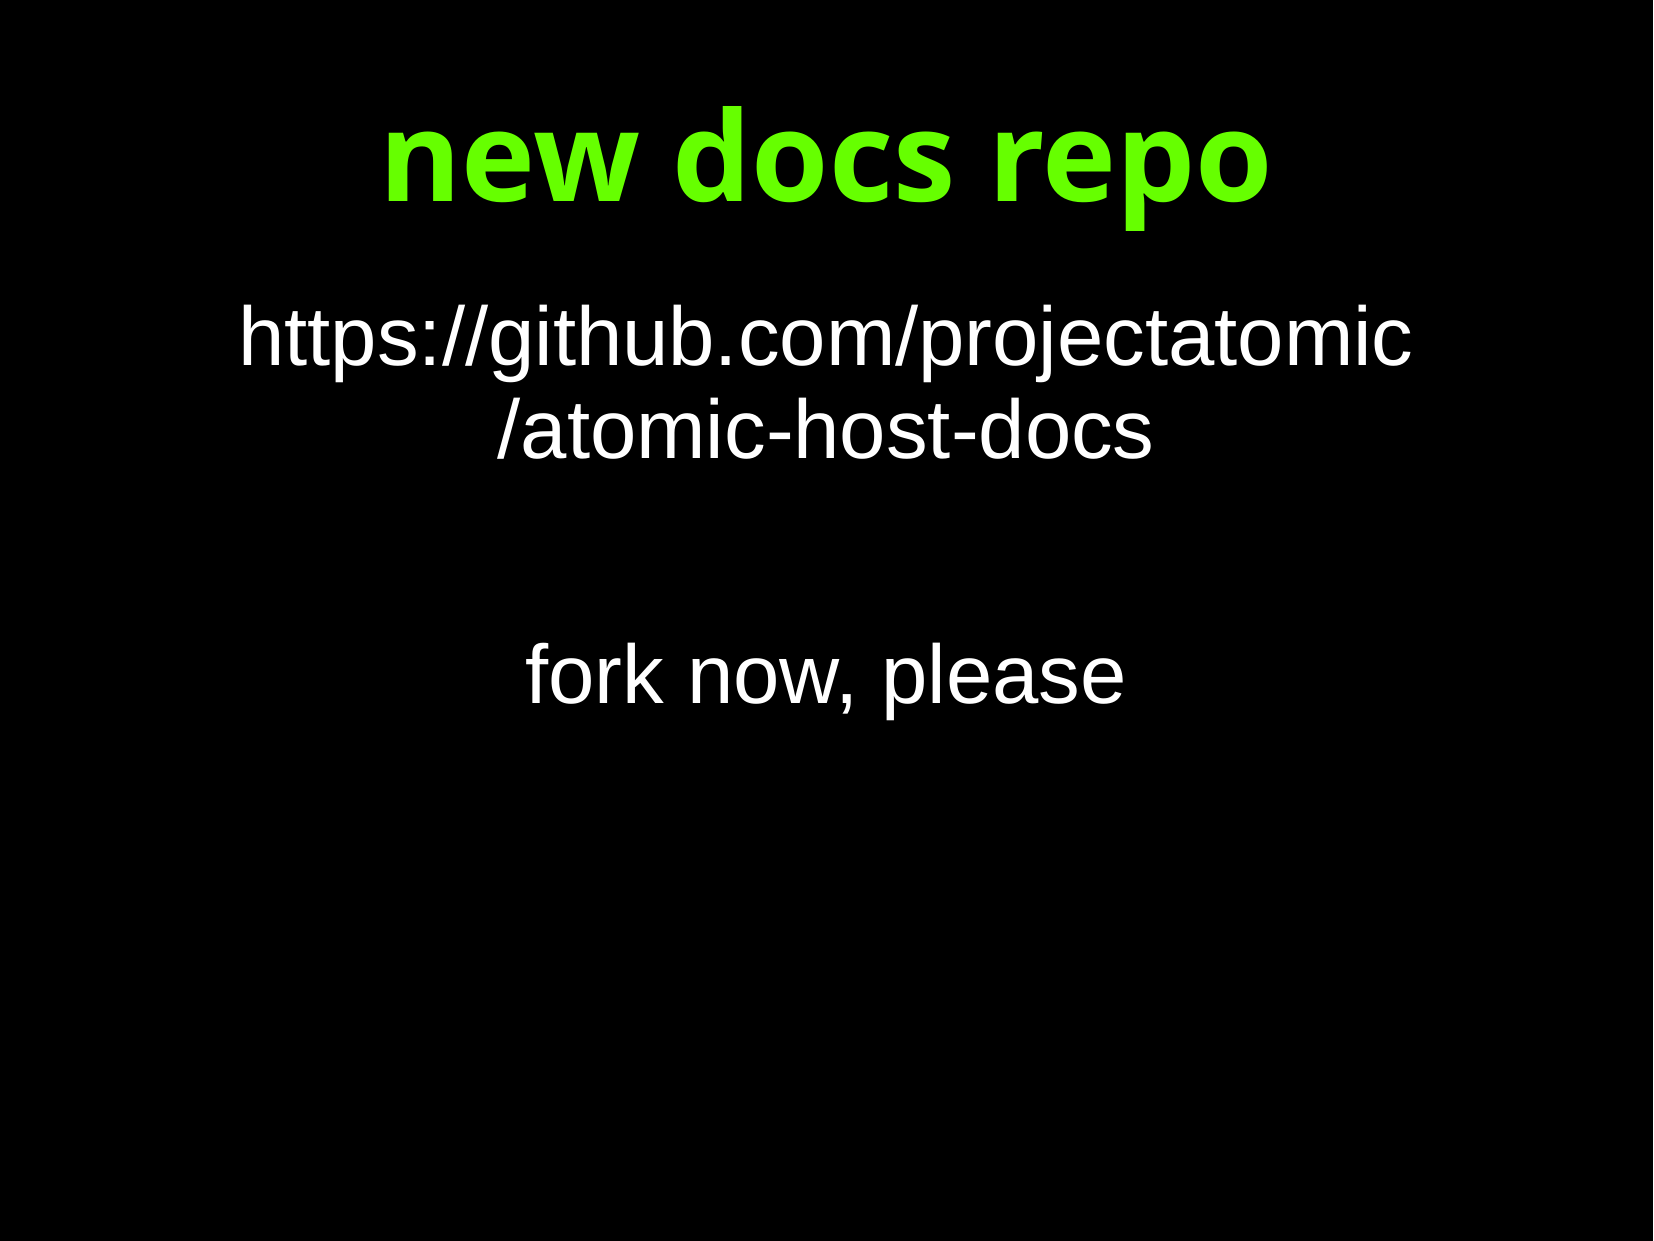

# new docs repo
https://github.com/projectatomic
/atomic-host-docs
fork now, please